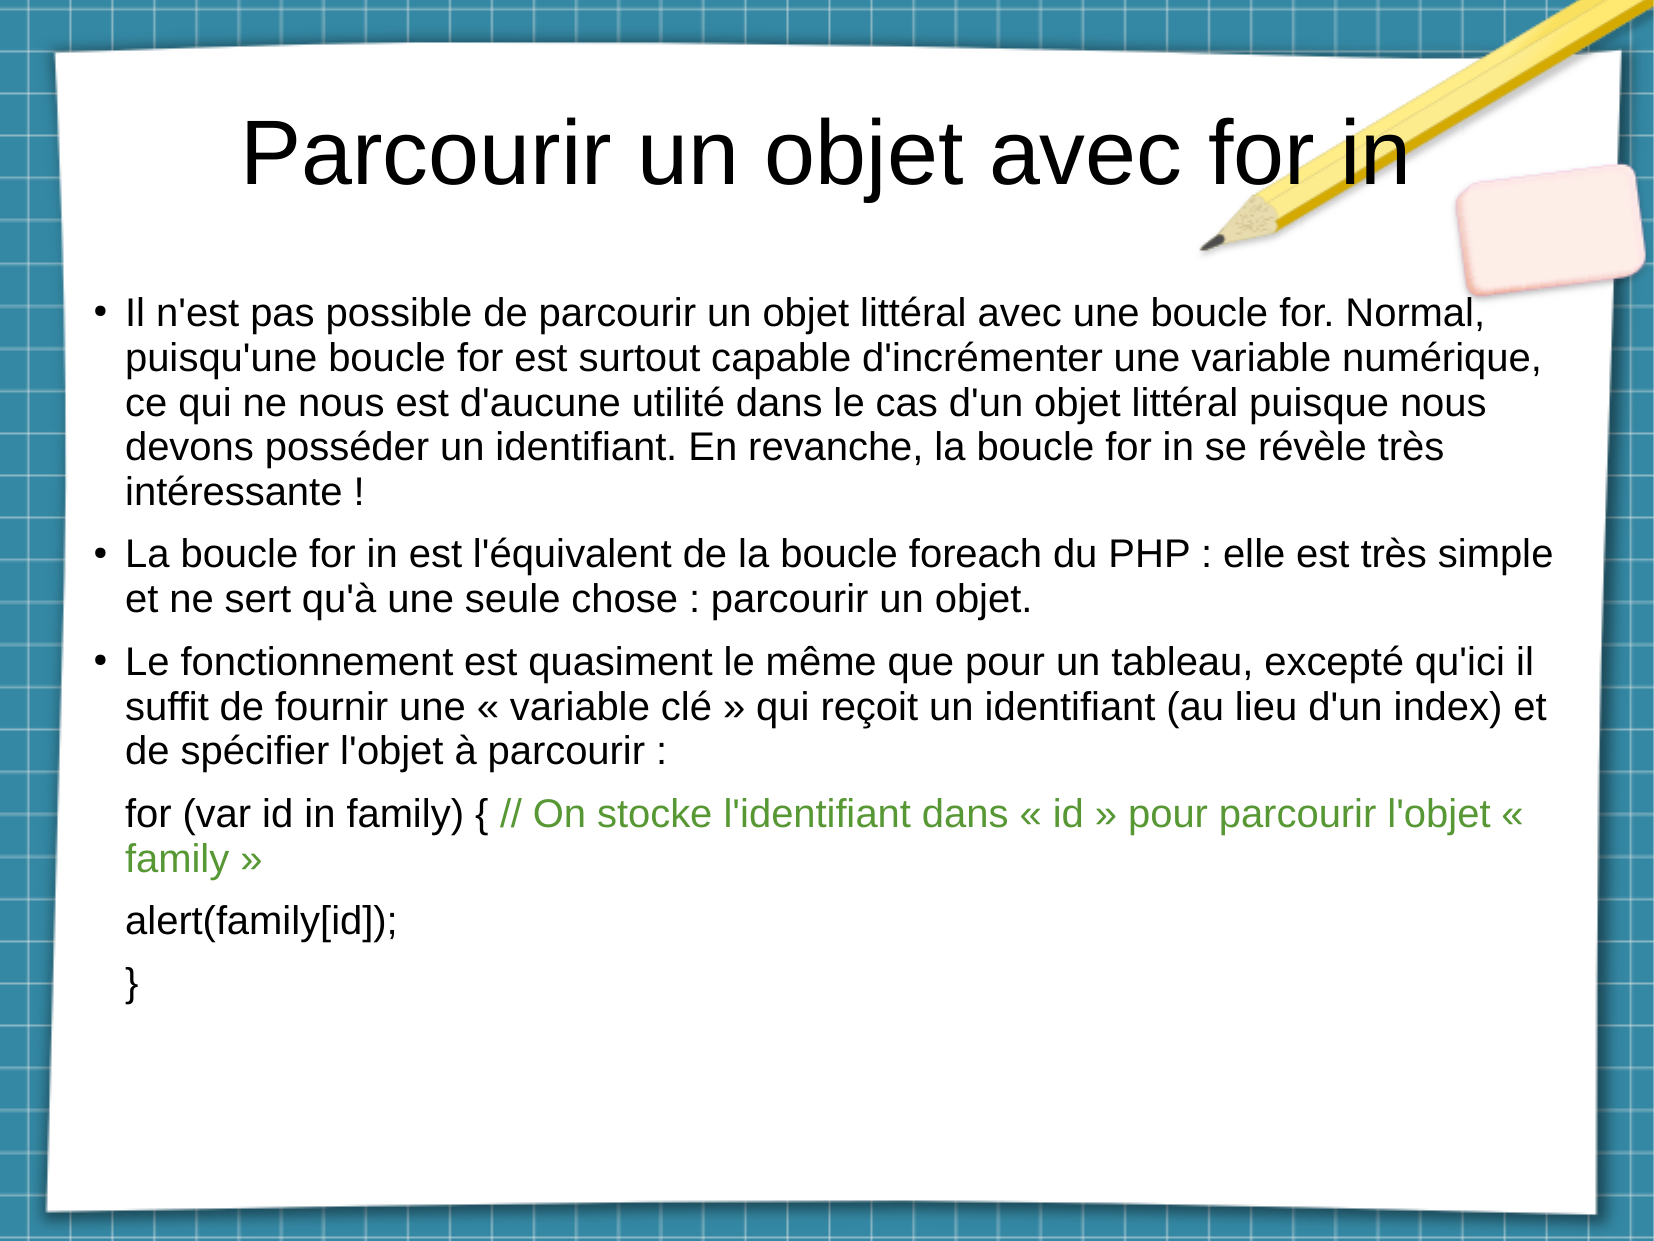

# Parcourir un objet avec for in
Il n'est pas possible de parcourir un objet littéral avec une boucle for. Normal, puisqu'une boucle for est surtout capable d'incrémenter une variable numérique, ce qui ne nous est d'aucune utilité dans le cas d'un objet littéral puisque nous devons posséder un identifiant. En revanche, la boucle for in se révèle très intéressante !
La boucle for in est l'équivalent de la boucle foreach du PHP : elle est très simple et ne sert qu'à une seule chose : parcourir un objet.
Le fonctionnement est quasiment le même que pour un tableau, excepté qu'ici il suffit de fournir une « variable clé » qui reçoit un identifiant (au lieu d'un index) et de spécifier l'objet à parcourir :
for (var id in family) { // On stocke l'identifiant dans « id » pour parcourir l'objet « family »
alert(family[id]);
}